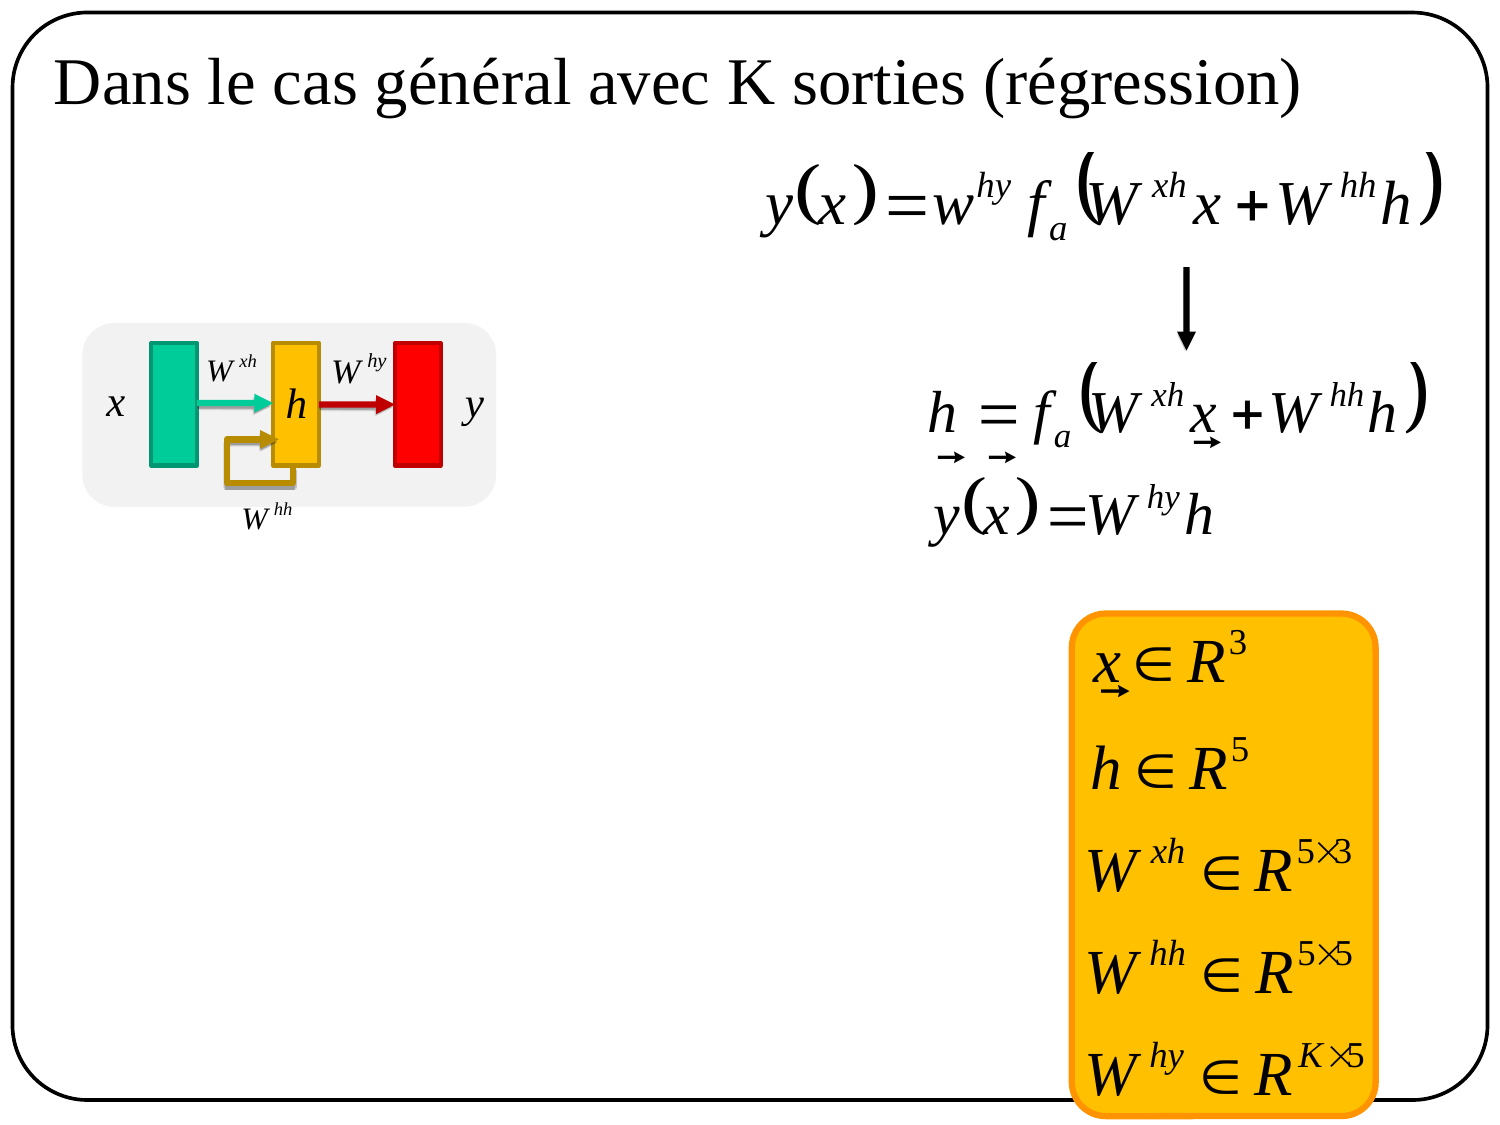

Dans le cas général avec K sorties (régression)